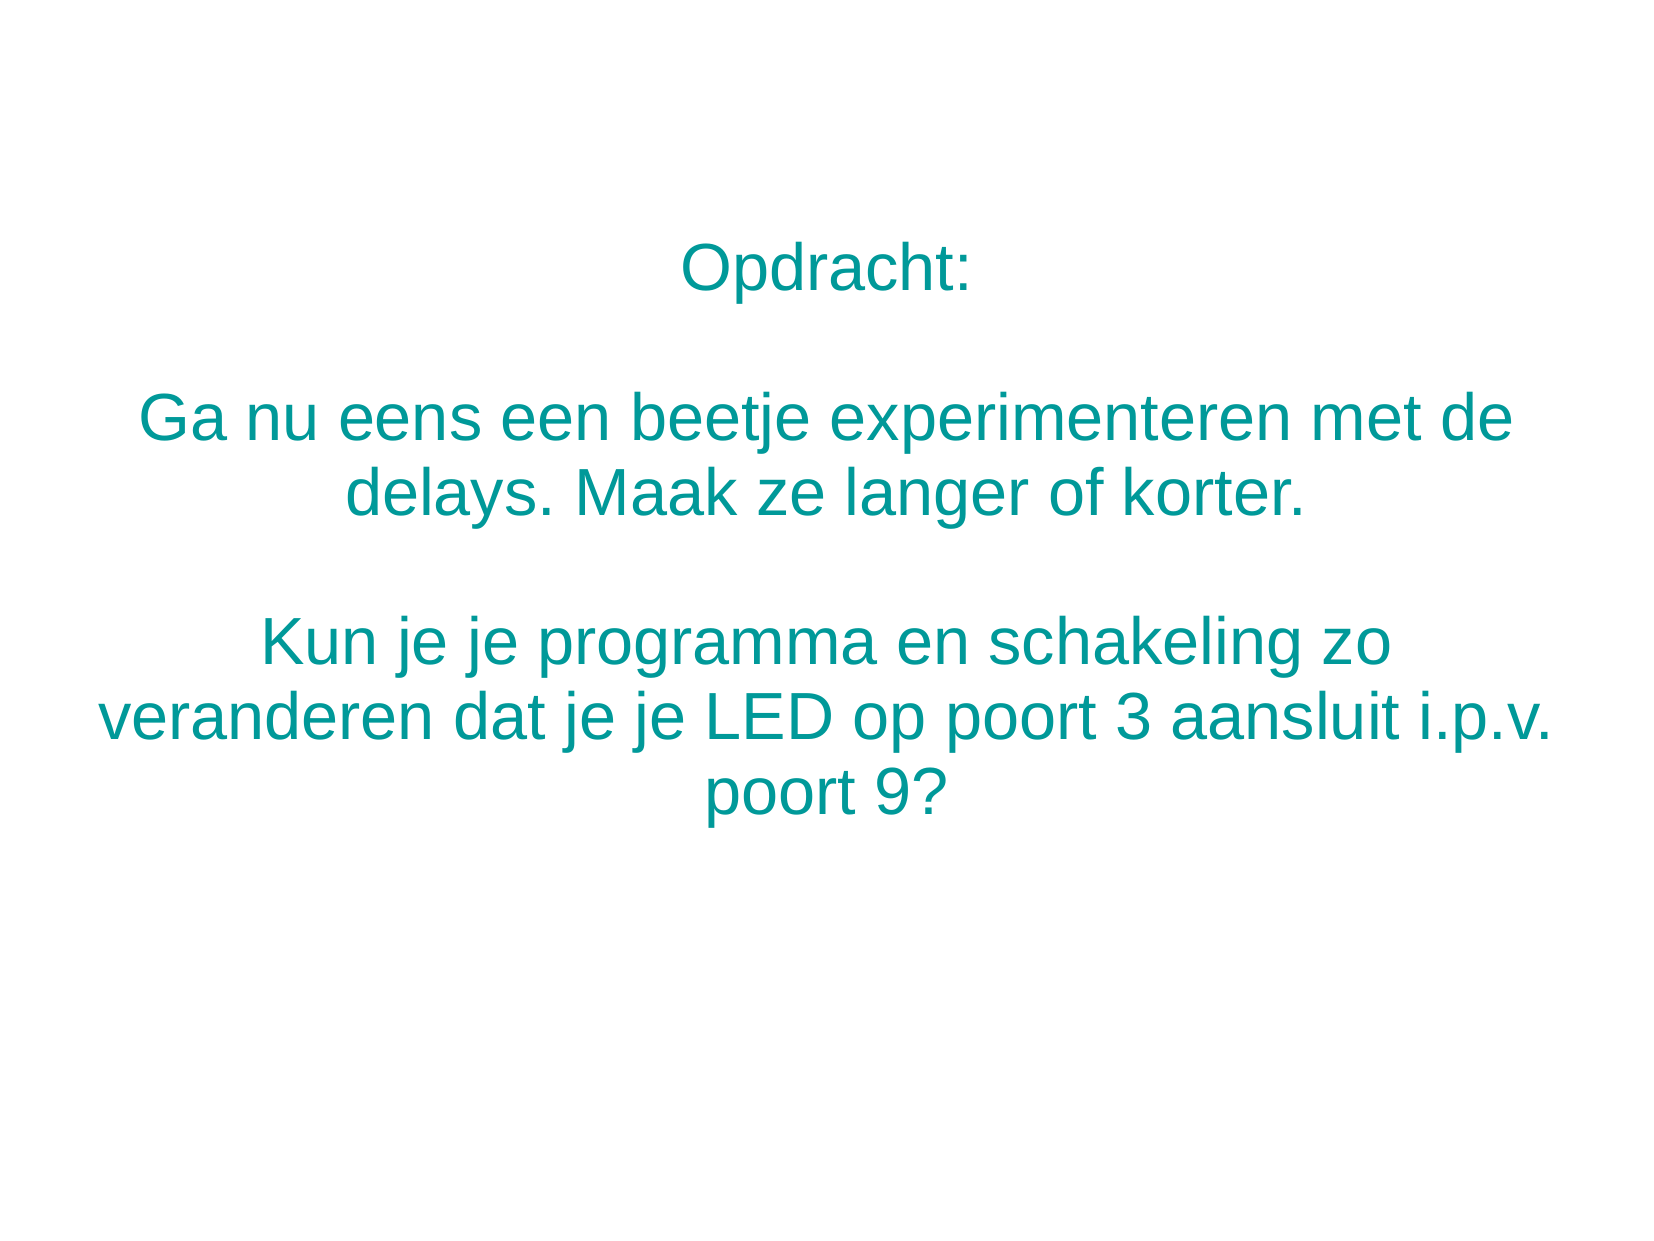

# Opdracht:
Ga nu eens een beetje experimenteren met de delays. Maak ze langer of korter.
Kun je je programma en schakeling zo veranderen dat je je LED op poort 3 aansluit i.p.v. poort 9?